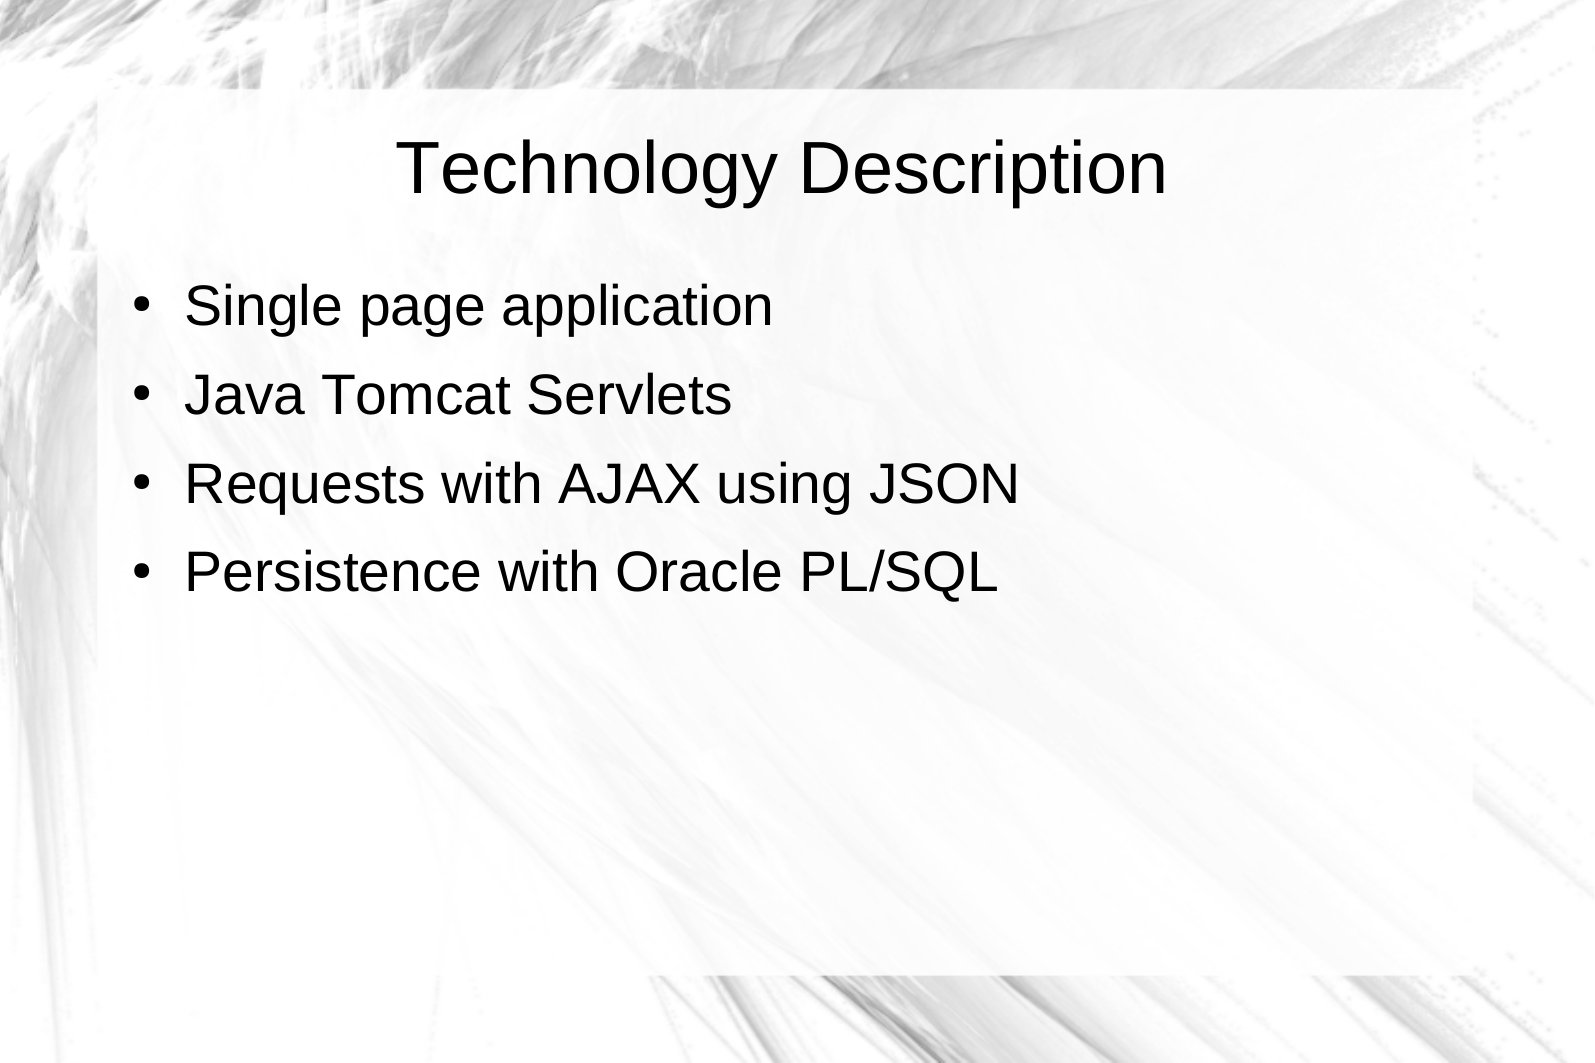

# Technology Description
Single page application
Java Tomcat Servlets
Requests with AJAX using JSON
Persistence with Oracle PL/SQL